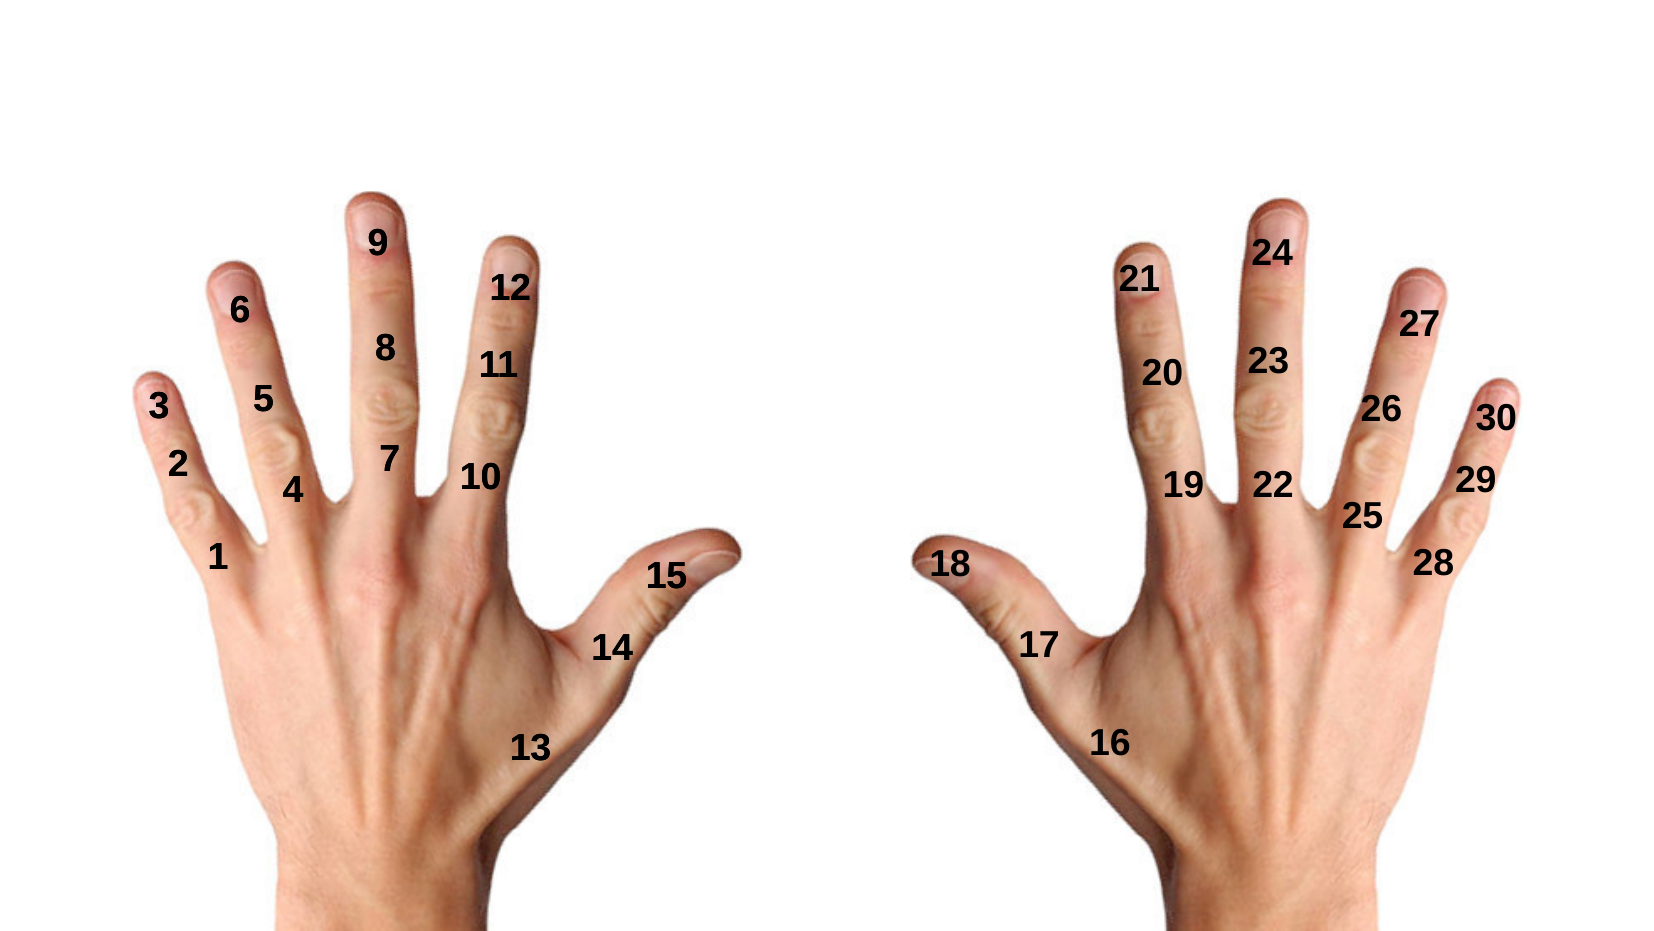

9
9
24
21
12
12
6
6
27
8
8
23
11
11
20
5
5
3
3
26
30
7
7
2
2
10
10
29
19
22
4
4
25
1
1
28
18
15
15
17
14
14
16
13
13